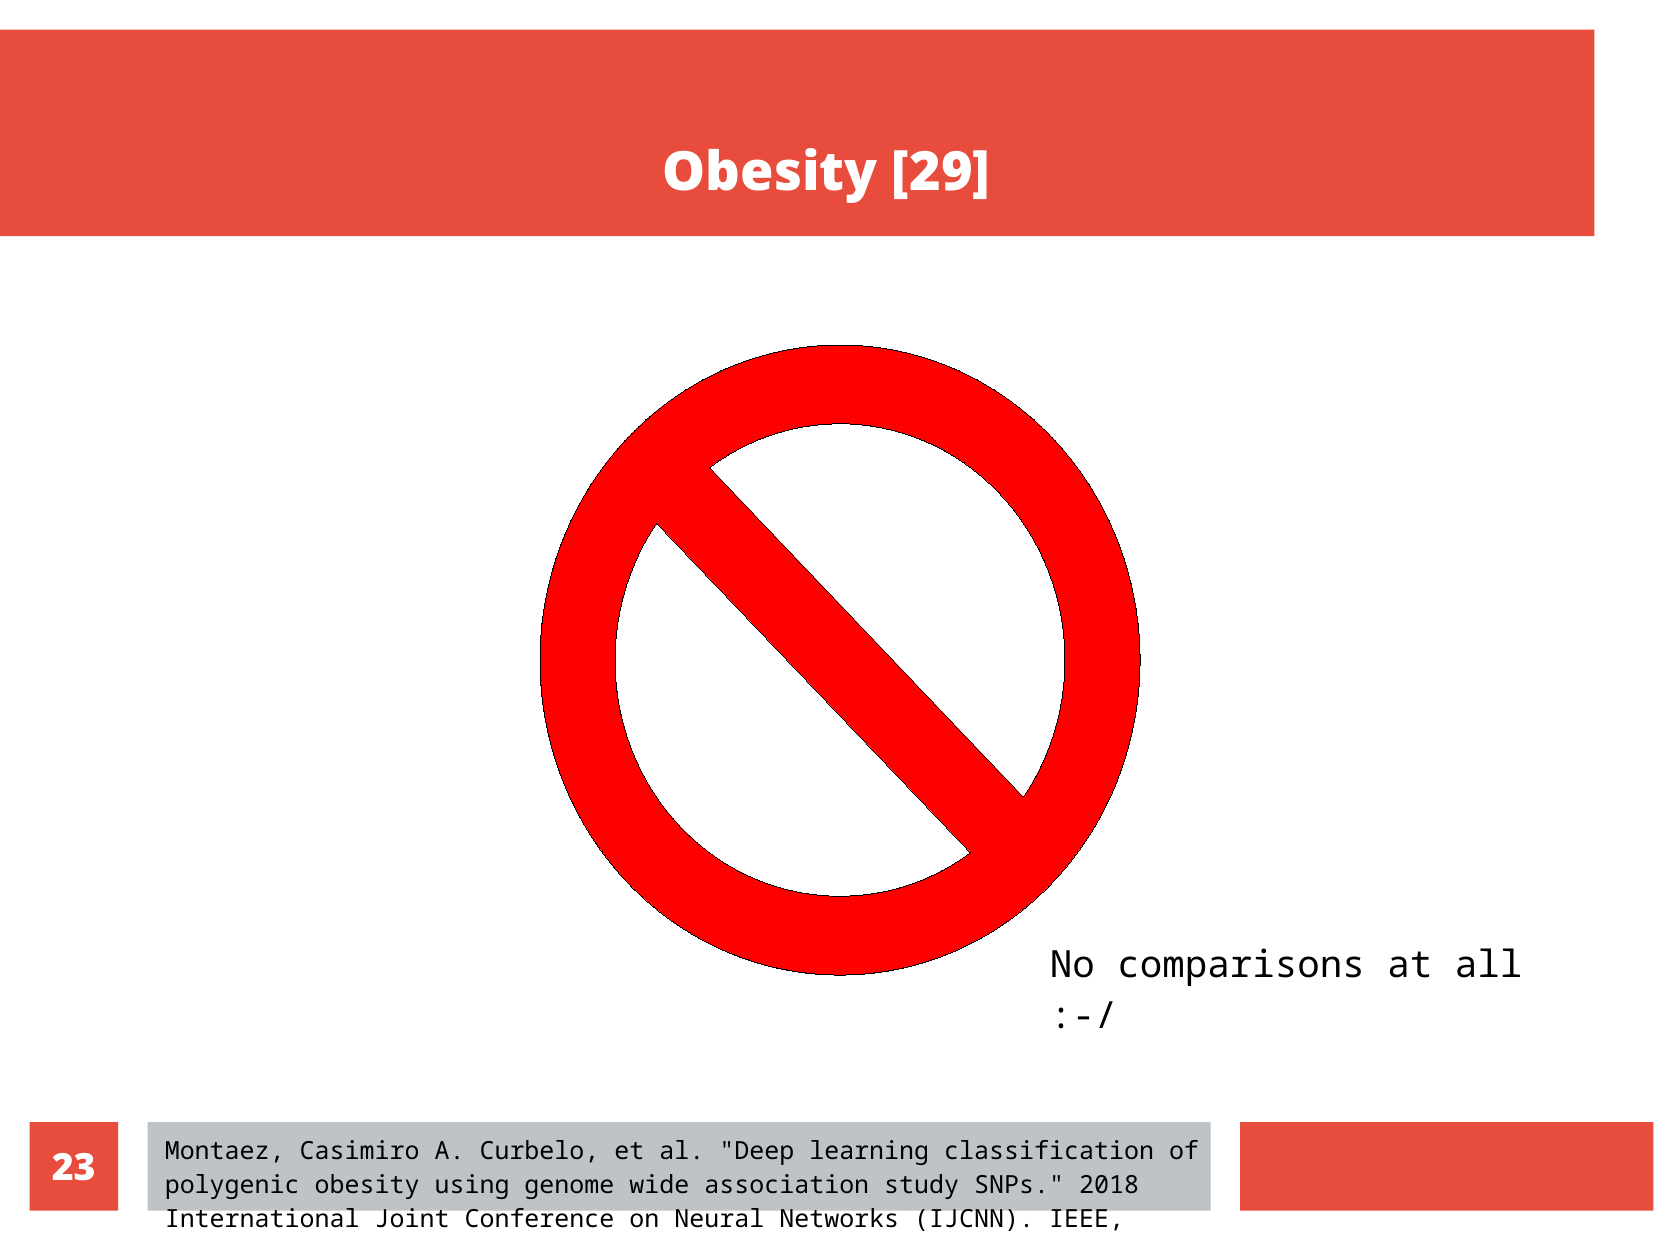

# Obesity [29]
No comparisons at all :-/
23
Montaez, Casimiro A. Curbelo, et al. "Deep learning classification of polygenic obesity using genome wide association study SNPs." 2018 International Joint Conference on Neural Networks (IJCNN). IEEE, 2018.